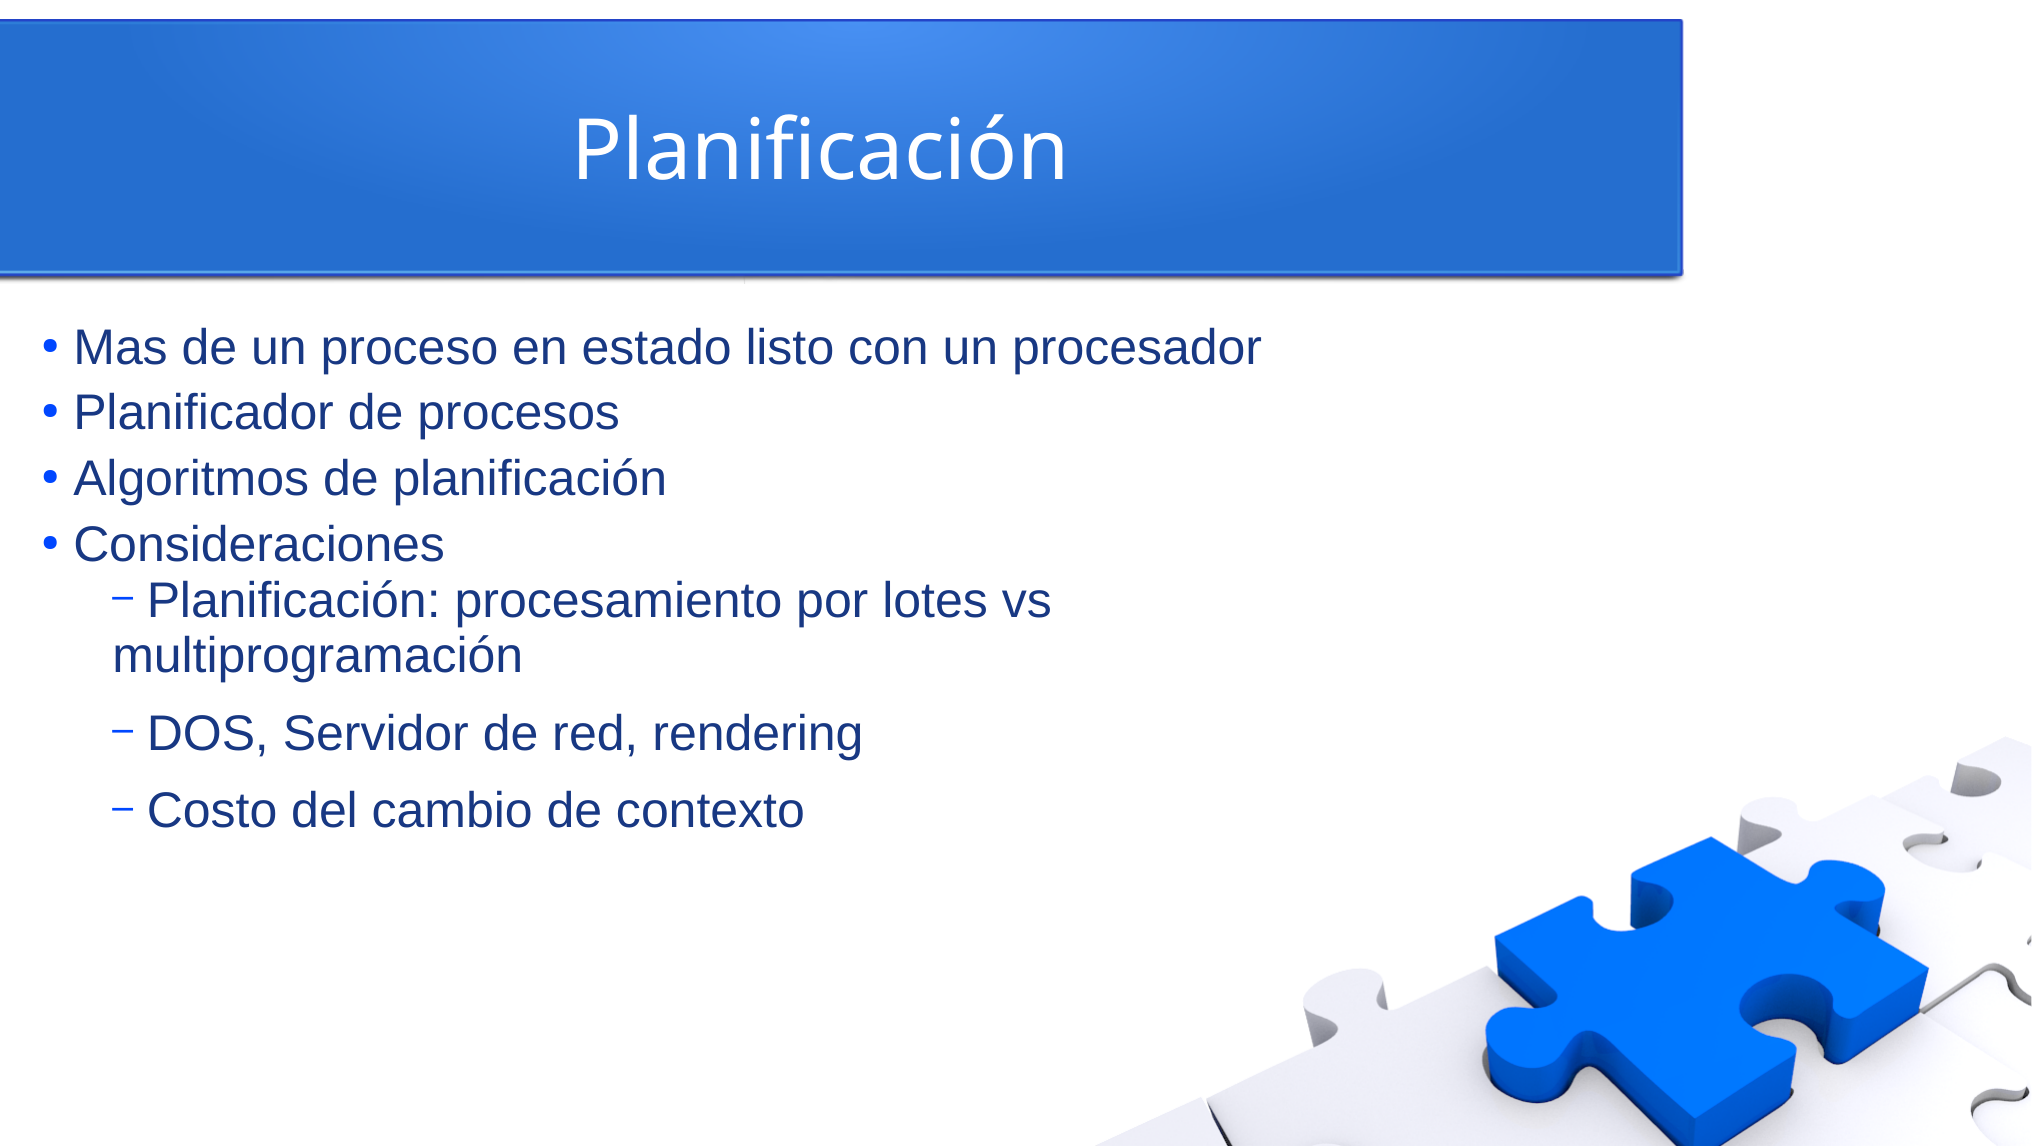

Planificación
 Mas de un proceso en estado listo con un procesador
 Planificador de procesos
 Algoritmos de planificación
 Consideraciones
 Planificación: procesamiento por lotes vs multiprogramación
 DOS, Servidor de red, rendering
 Costo del cambio de contexto
# Clean & simple